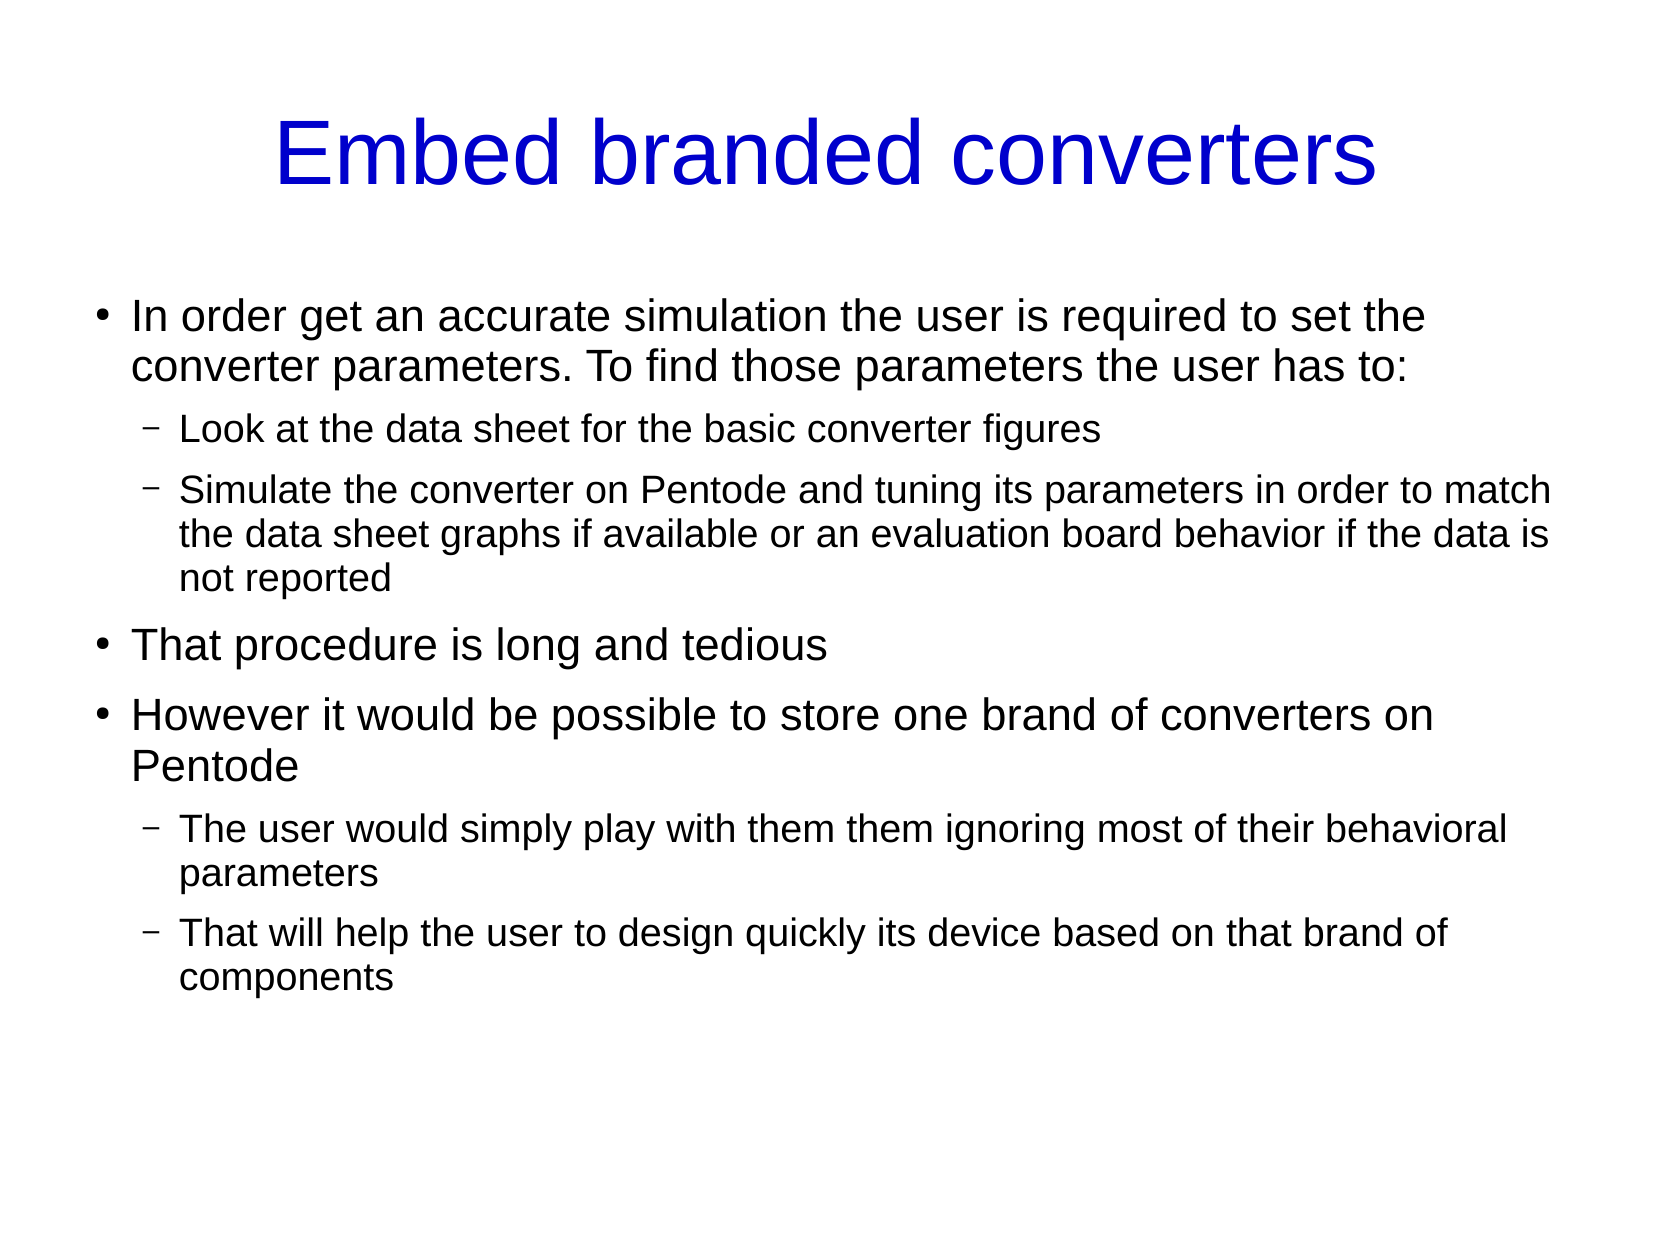

# Embed branded converters
In order get an accurate simulation the user is required to set the converter parameters. To find those parameters the user has to:
Look at the data sheet for the basic converter figures
Simulate the converter on Pentode and tuning its parameters in order to match the data sheet graphs if available or an evaluation board behavior if the data is not reported
That procedure is long and tedious
However it would be possible to store one brand of converters on Pentode
The user would simply play with them them ignoring most of their behavioral parameters
That will help the user to design quickly its device based on that brand of components